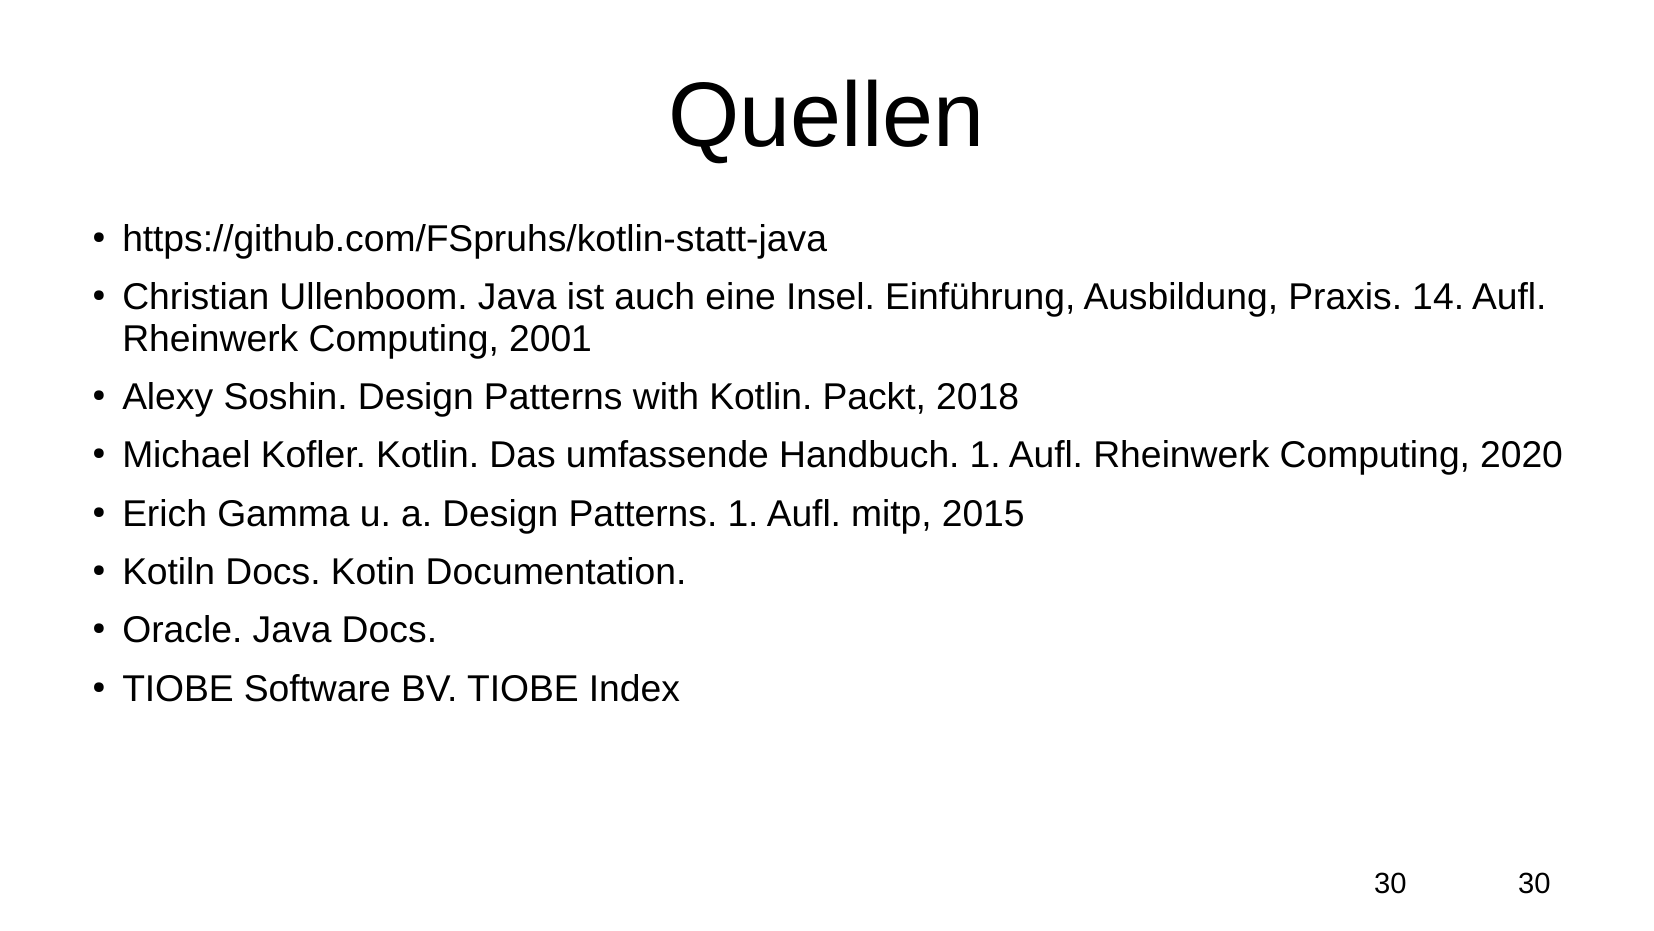

# Quellen
https://github.com/FSpruhs/kotlin-statt-java
Christian Ullenboom. Java ist auch eine Insel. Einführung, Ausbildung, Praxis. 14. Aufl. Rheinwerk Computing, 2001
Alexy Soshin. Design Patterns with Kotlin. Packt, 2018
Michael Kofler. Kotlin. Das umfassende Handbuch. 1. Aufl. Rheinwerk Computing, 2020
Erich Gamma u. a. Design Patterns. 1. Aufl. mitp, 2015
Kotiln Docs. Kotin Documentation.
Oracle. Java Docs.
TIOBE Software BV. TIOBE Index